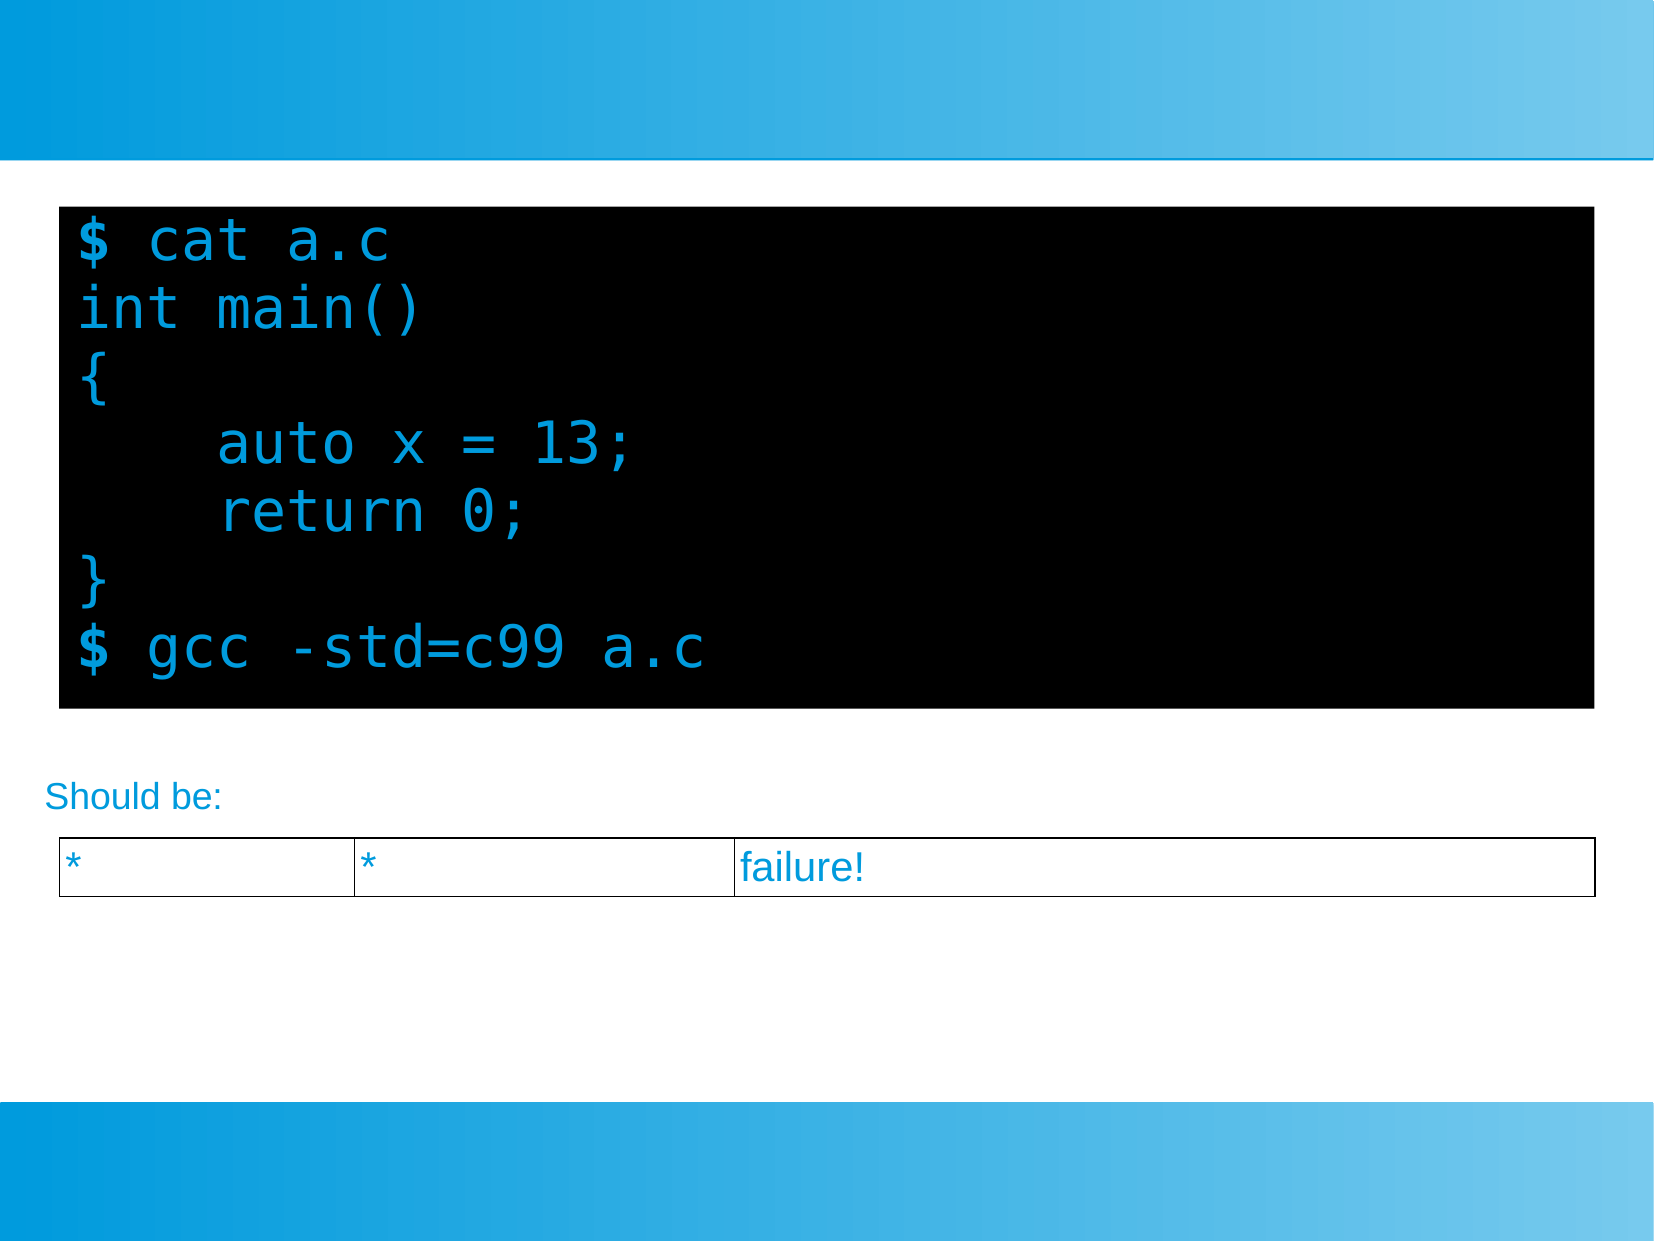

# $ cat a.c int main() { auto x = 13; return 0; } $ gcc -std=c99 a.c
Should be:
| \* | \* | failure! |
| --- | --- | --- |